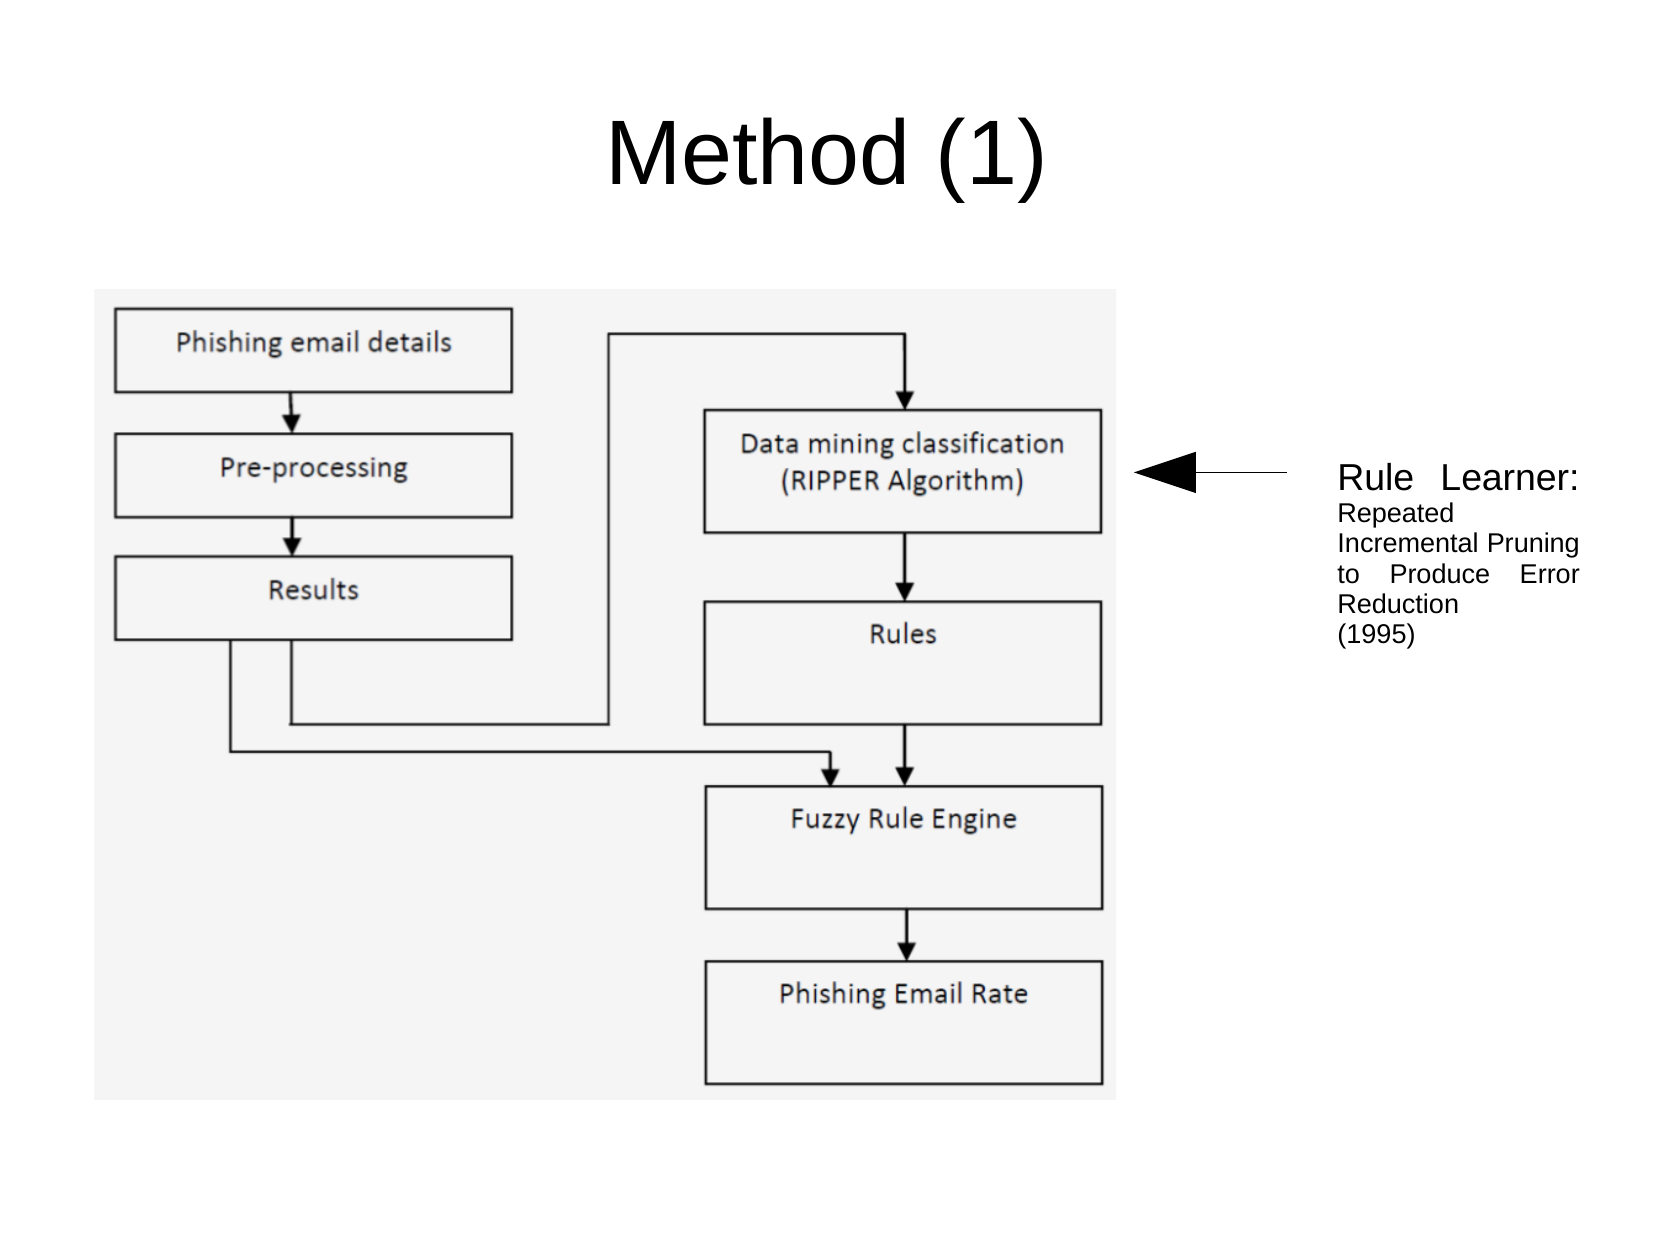

# Method (1)
Rule Learner: Repeated Incremental Pruning to Produce Error Reduction
(1995)